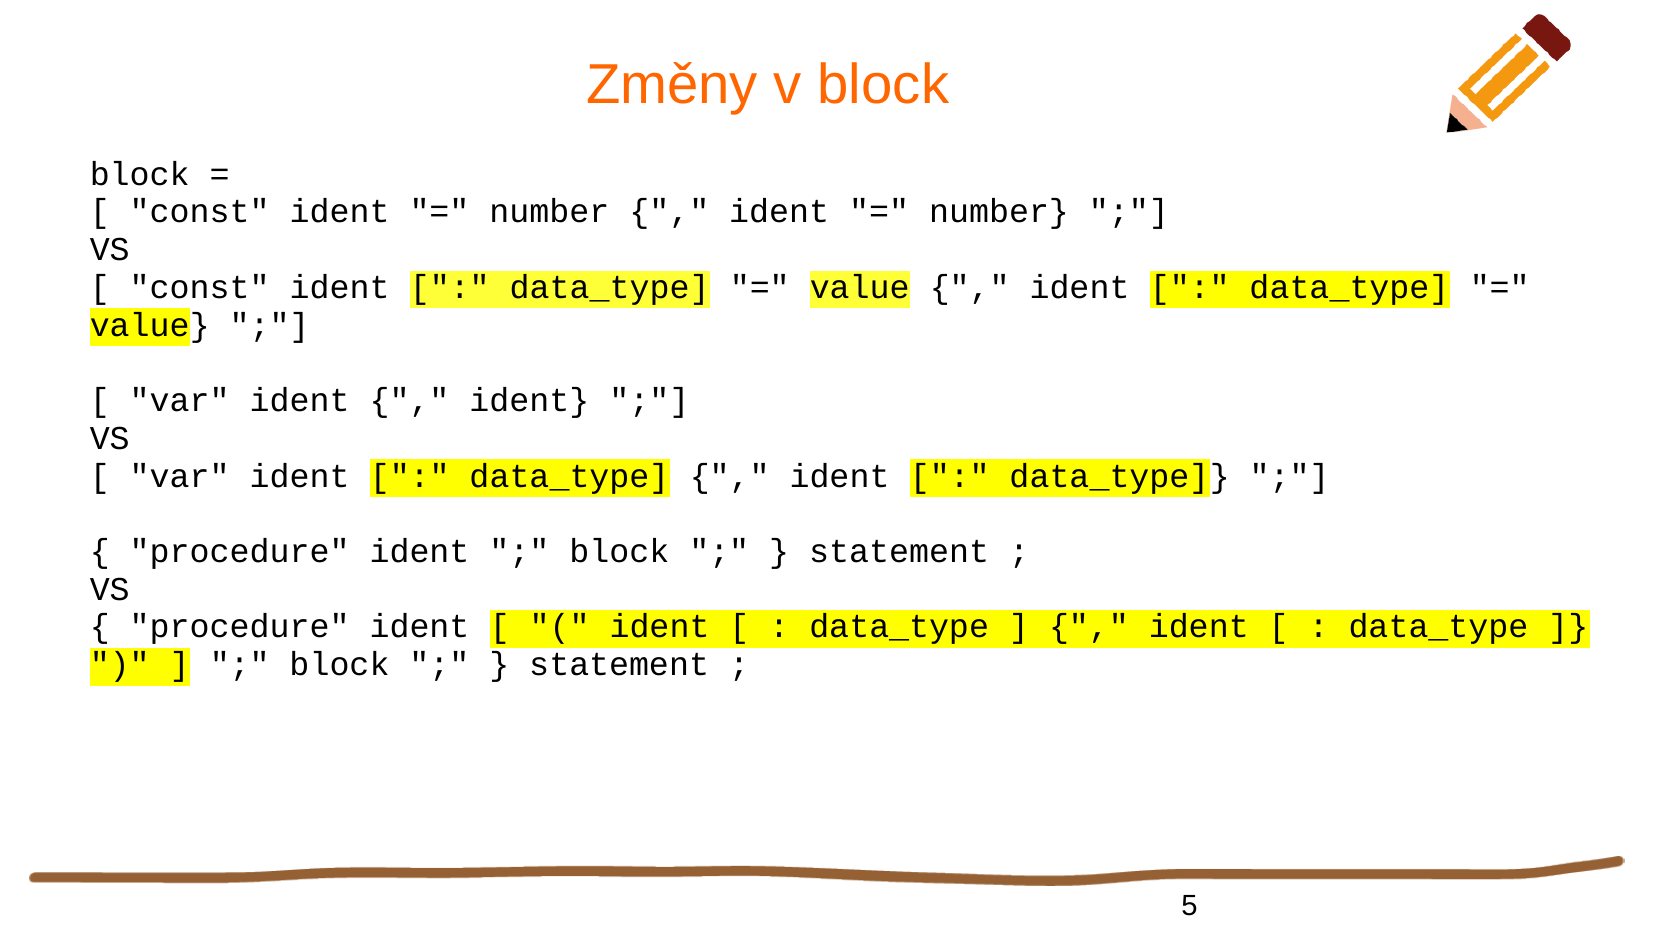

# Změny v block
block =
[ "const" ident "=" number {"," ident "=" number} ";"]
VS
[ "const" ident [":" data_type] "=" value {"," ident [":" data_type] "=" value} ";"]
[ "var" ident {"," ident} ";"]
VS
[ "var" ident [":" data_type] {"," ident [":" data_type]} ";"]
{ "procedure" ident ";" block ";" } statement ;
VS
{ "procedure" ident [ "(" ident [ : data_type ] {"," ident [ : data_type ]} ")" ] ";" block ";" } statement ;